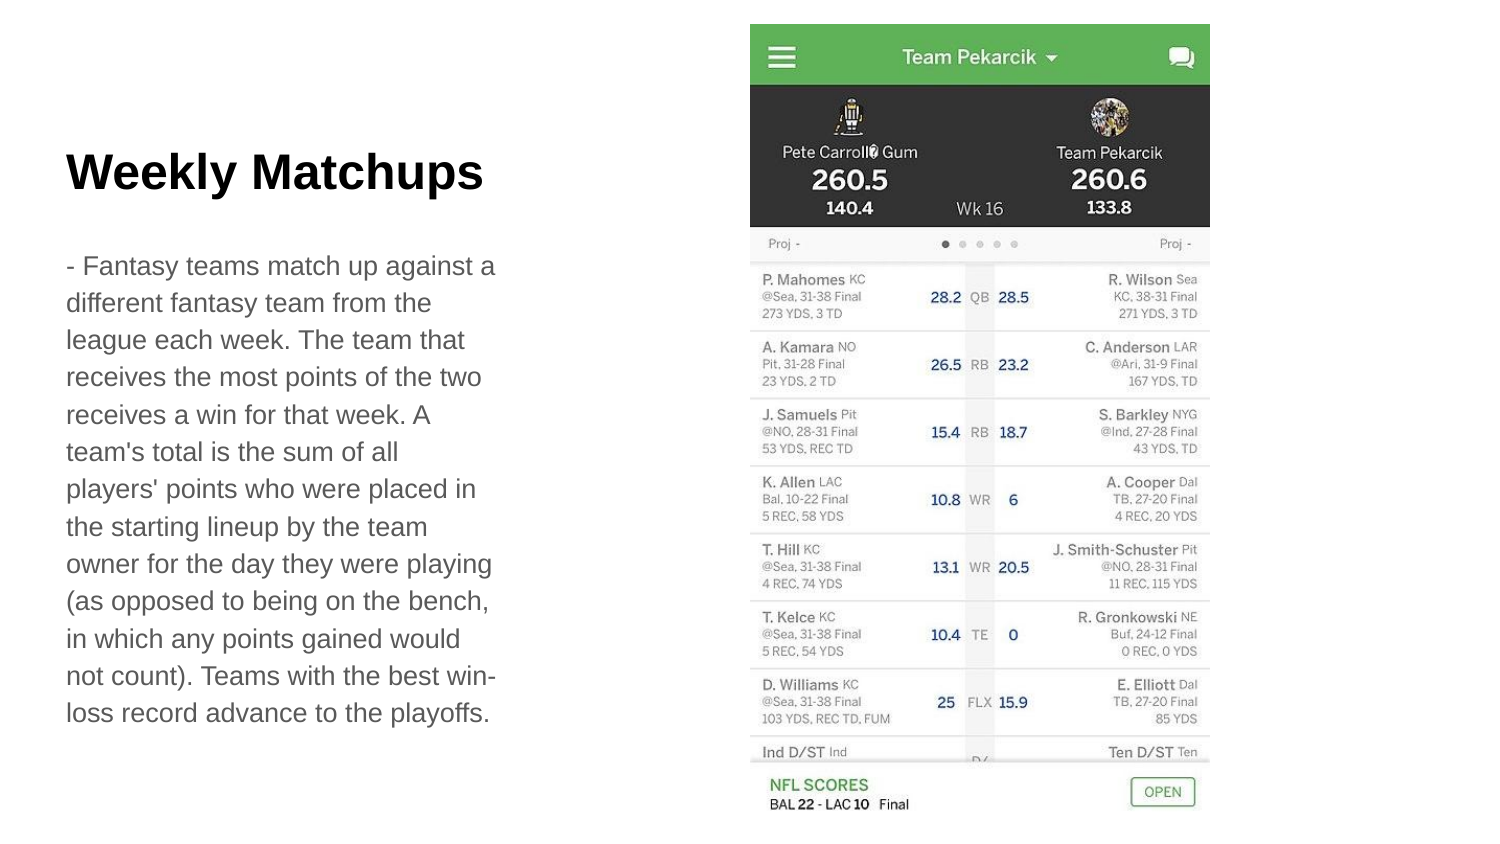

# Weekly Matchups
- Fantasy teams match up against a different fantasy team from the league each week. The team that receives the most points of the two receives a win for that week. A team's total is the sum of all players' points who were placed in the starting lineup by the team owner for the day they were playing (as opposed to being on the bench, in which any points gained would not count). Teams with the best win-loss record advance to the playoffs.